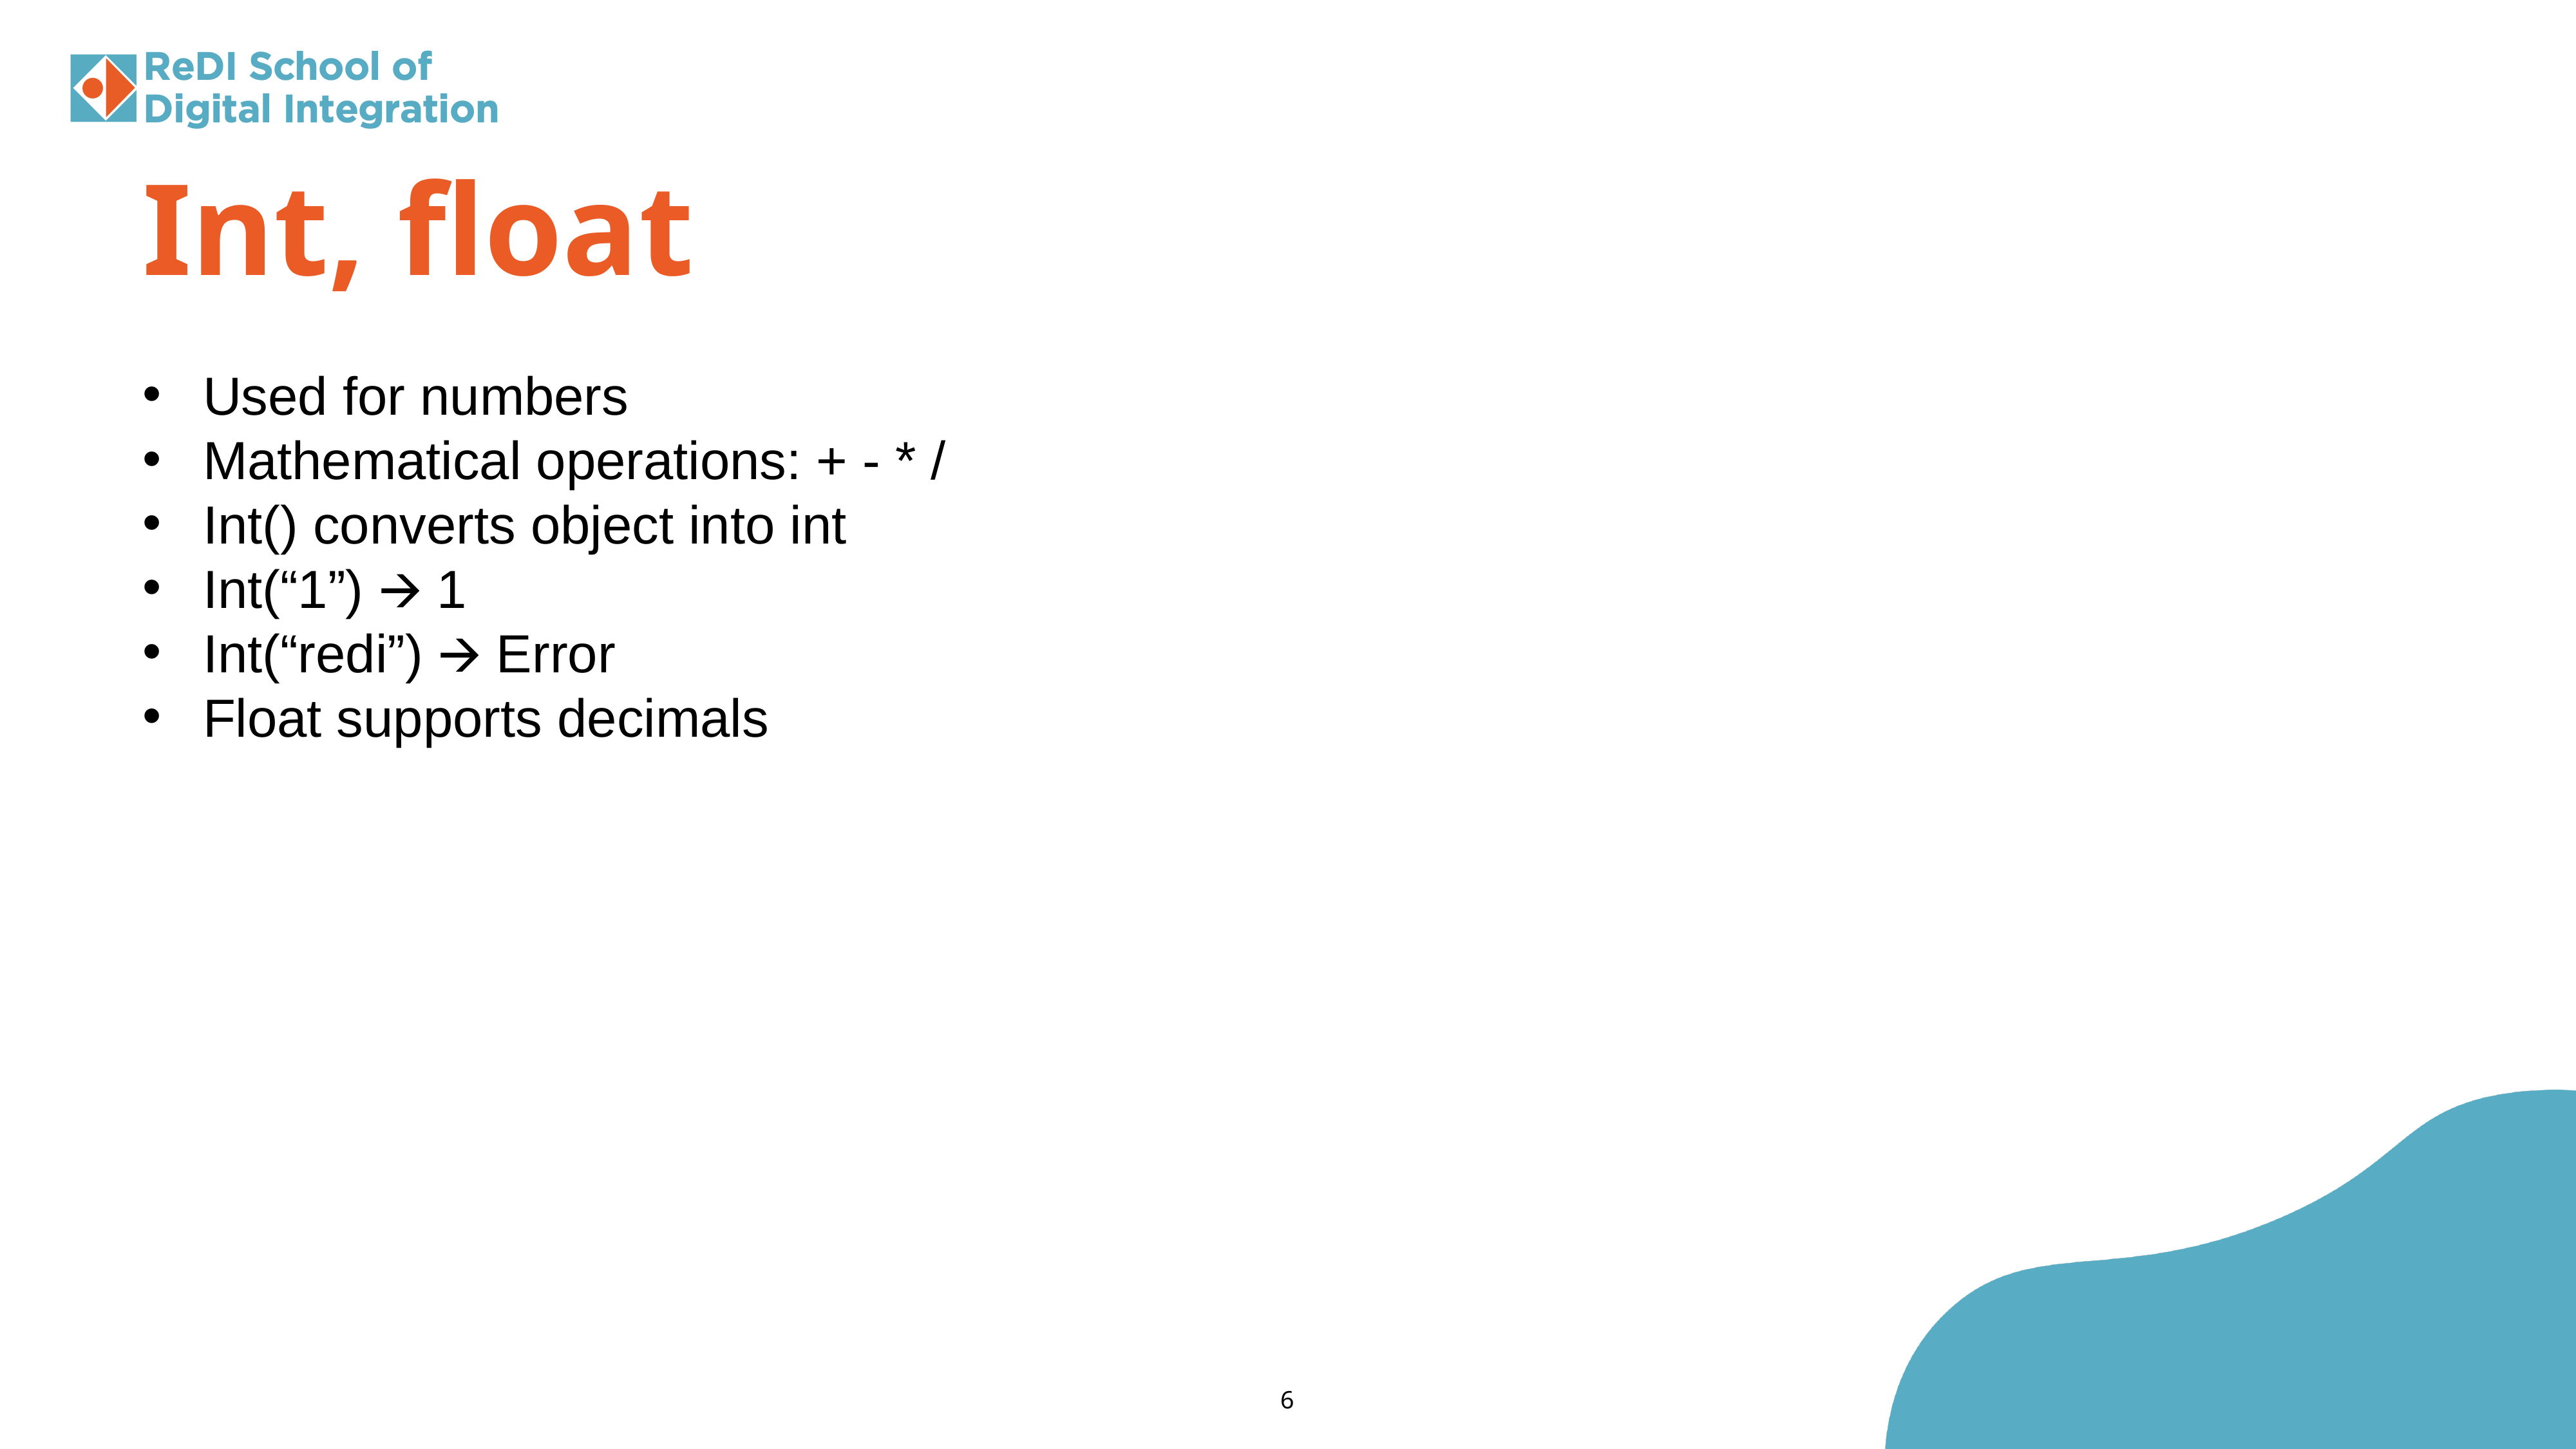

Int, float
Used for numbers
Mathematical operations: + - * /
Int() converts object into int
Int(“1”) 🡪 1
Int(“redi”) 🡪 Error
Float supports decimals